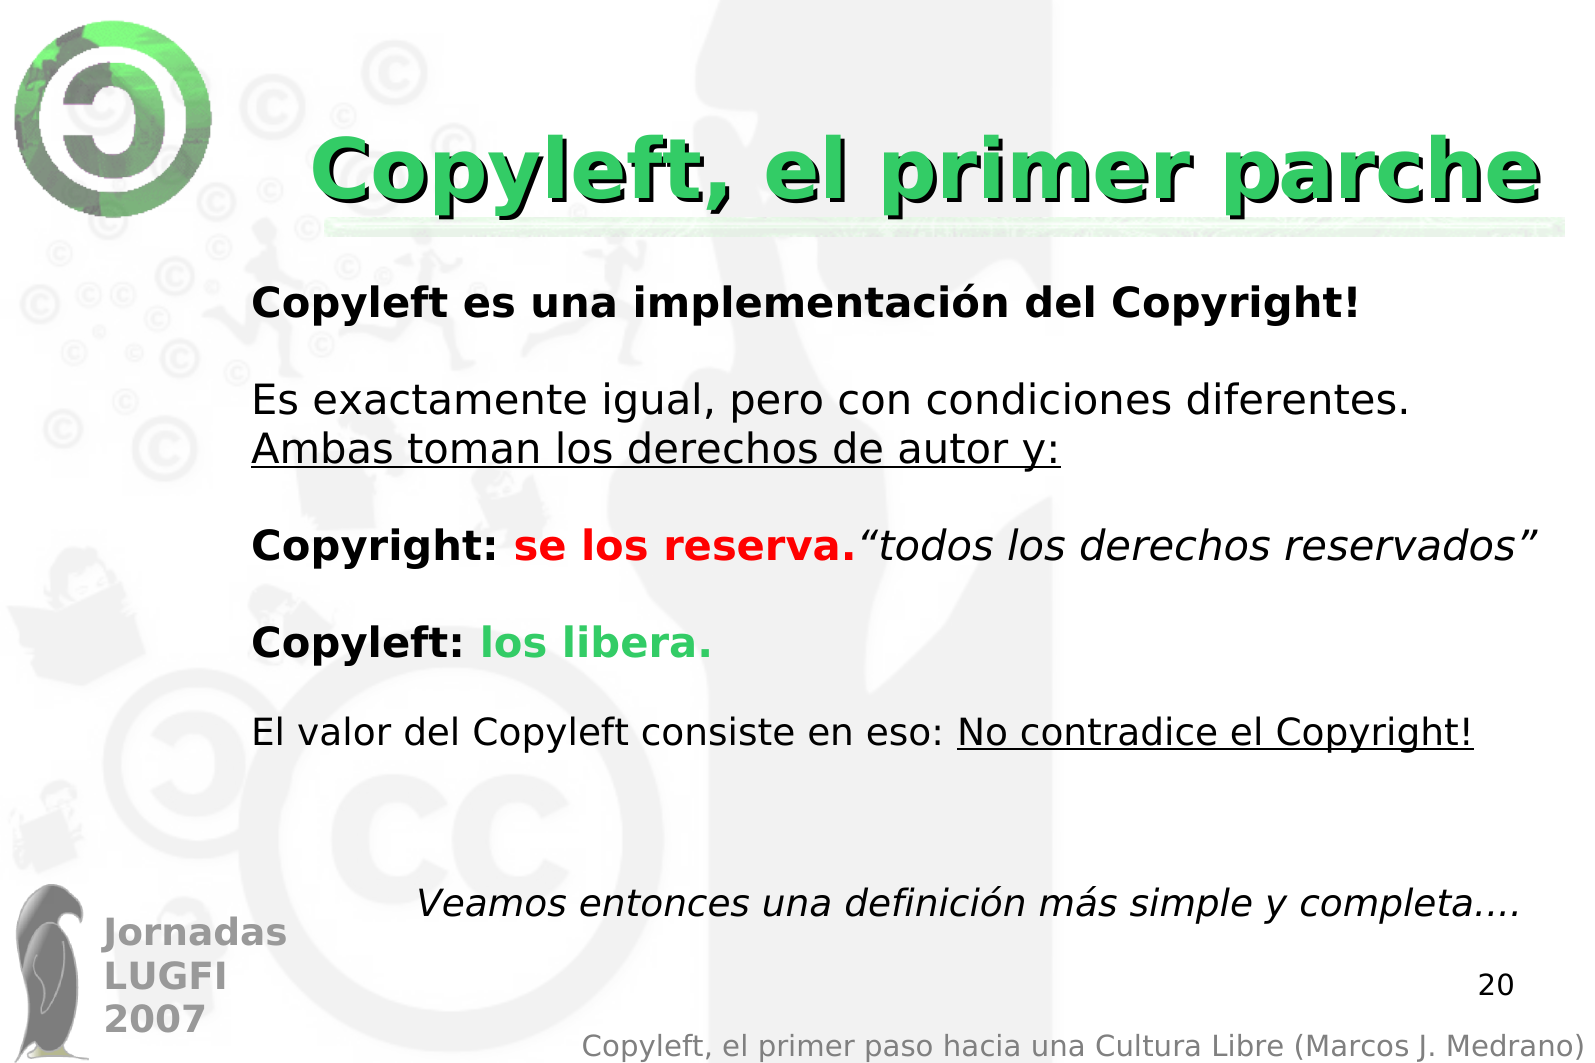

Copyleft, el primer parche
Copyleft es una implementación del Copyright!
Es exactamente igual, pero con condiciones diferentes.
Ambas toman los derechos de autor y:
Copyright: se los reserva.“todos los derechos reservados”
Copyleft: los libera.
El valor del Copyleft consiste en eso: No contradice el Copyright!
Veamos entonces una definición más simple y completa....
20